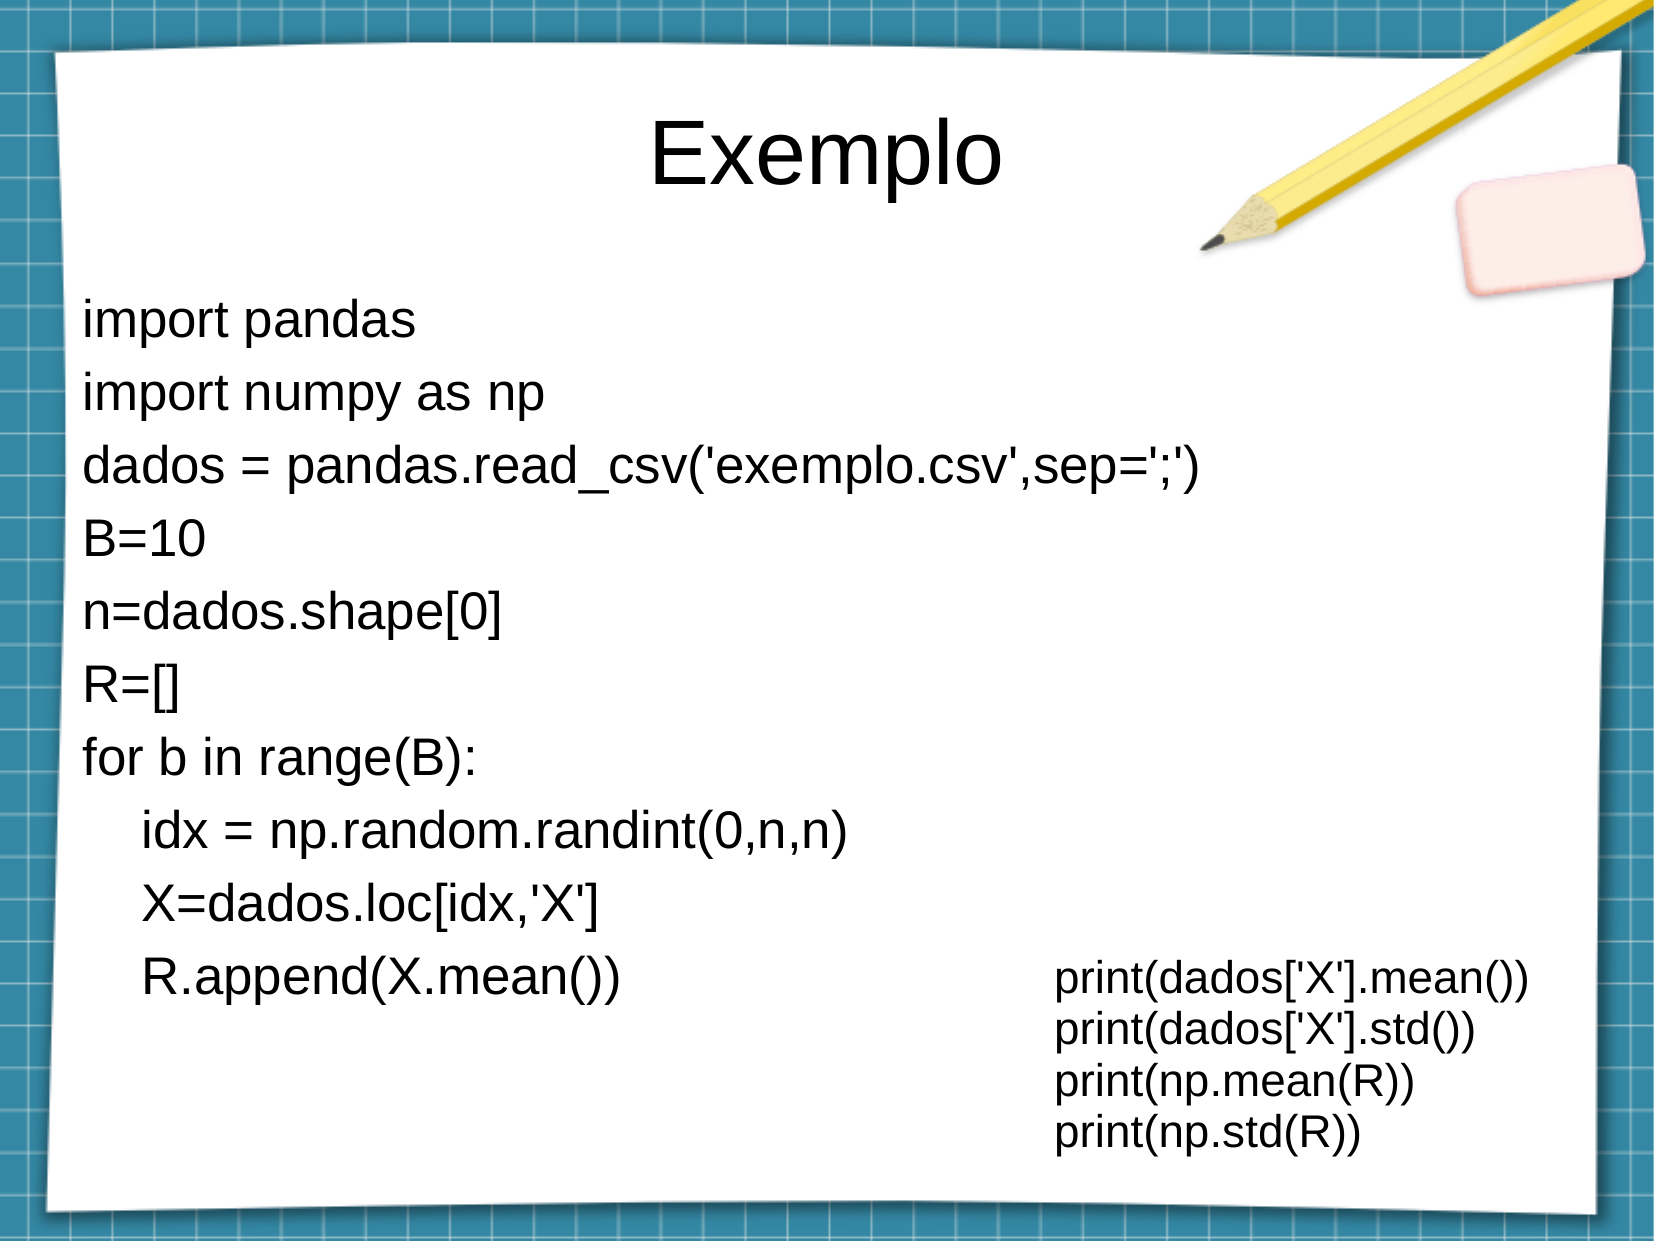

# Exemplo
import pandas
import numpy as np
dados = pandas.read_csv('exemplo.csv',sep=';')
B=10
n=dados.shape[0]
R=[]
for b in range(B):
 idx = np.random.randint(0,n,n)
 X=dados.loc[idx,'X']
 R.append(X.mean())
print(dados['X'].mean())
print(dados['X'].std())
print(np.mean(R))
print(np.std(R))